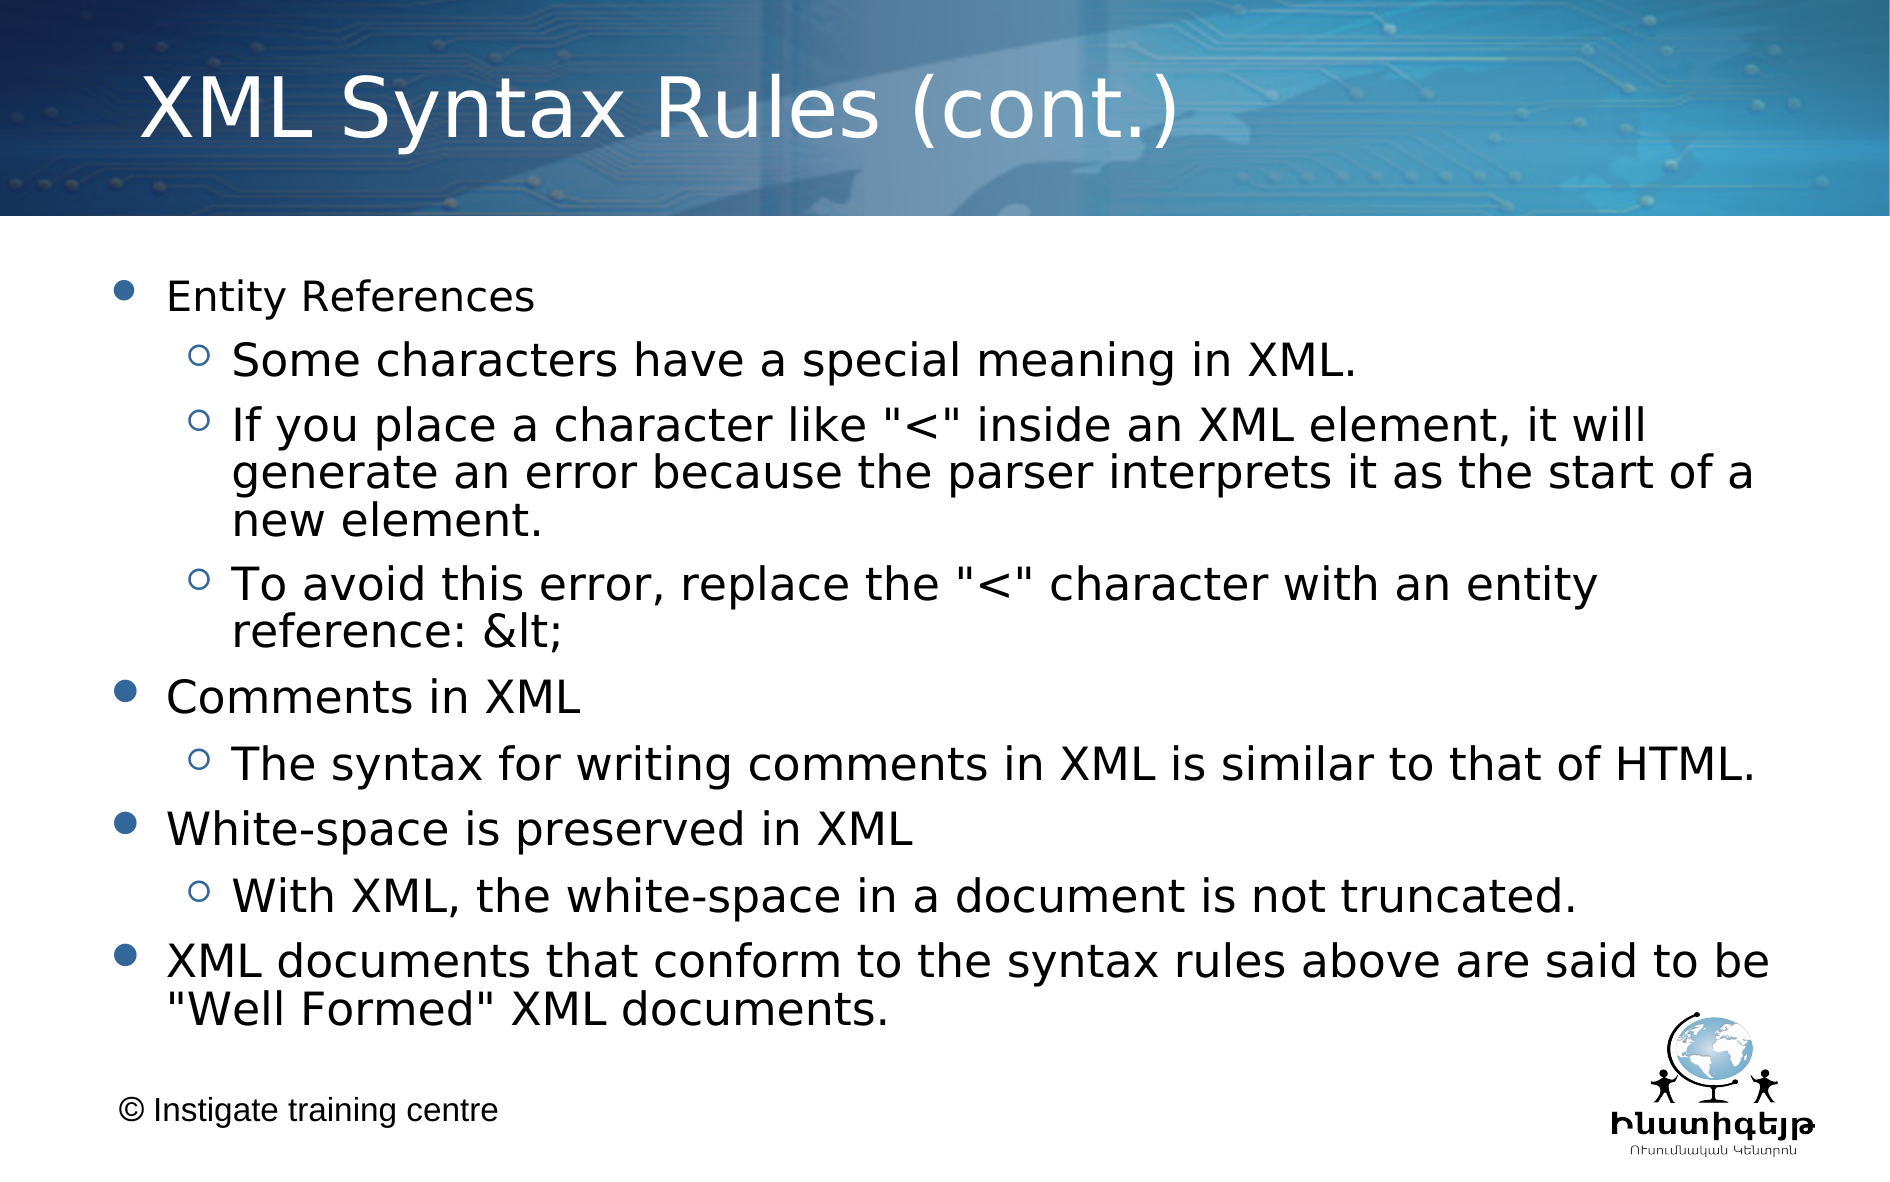

XML Syntax Rules (cont.)
# Entity References
Some characters have a special meaning in XML.
If you place a character like "<" inside an XML element, it will generate an error because the parser interprets it as the start of a new element.
To avoid this error, replace the "<" character with an entity reference: &lt;
Comments in XML
The syntax for writing comments in XML is similar to that of HTML.
White-space is preserved in XML
With XML, the white-space in a document is not truncated.
XML documents that conform to the syntax rules above are said to be "Well Formed" XML documents.